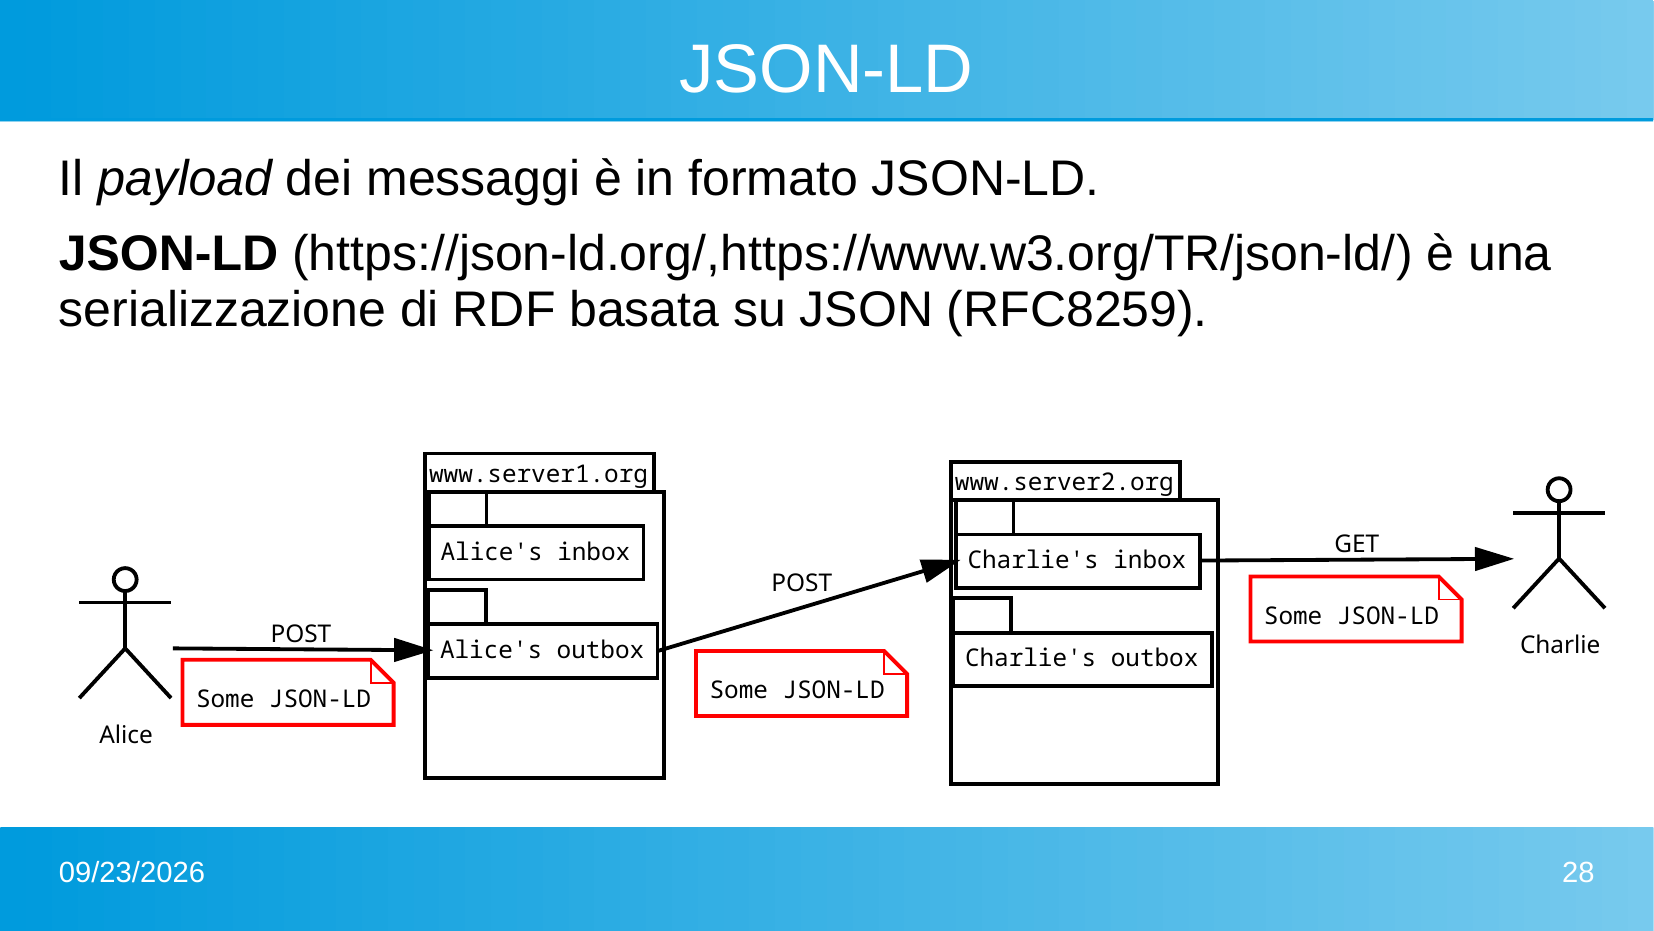

# JSON-LD
Il payload dei messaggi è in formato JSON-LD.
JSON-LD (https://json-ld.org/,https://www.w3.org/TR/json-ld/) è una serializzazione di RDF basata su JSON (RFC8259).
28